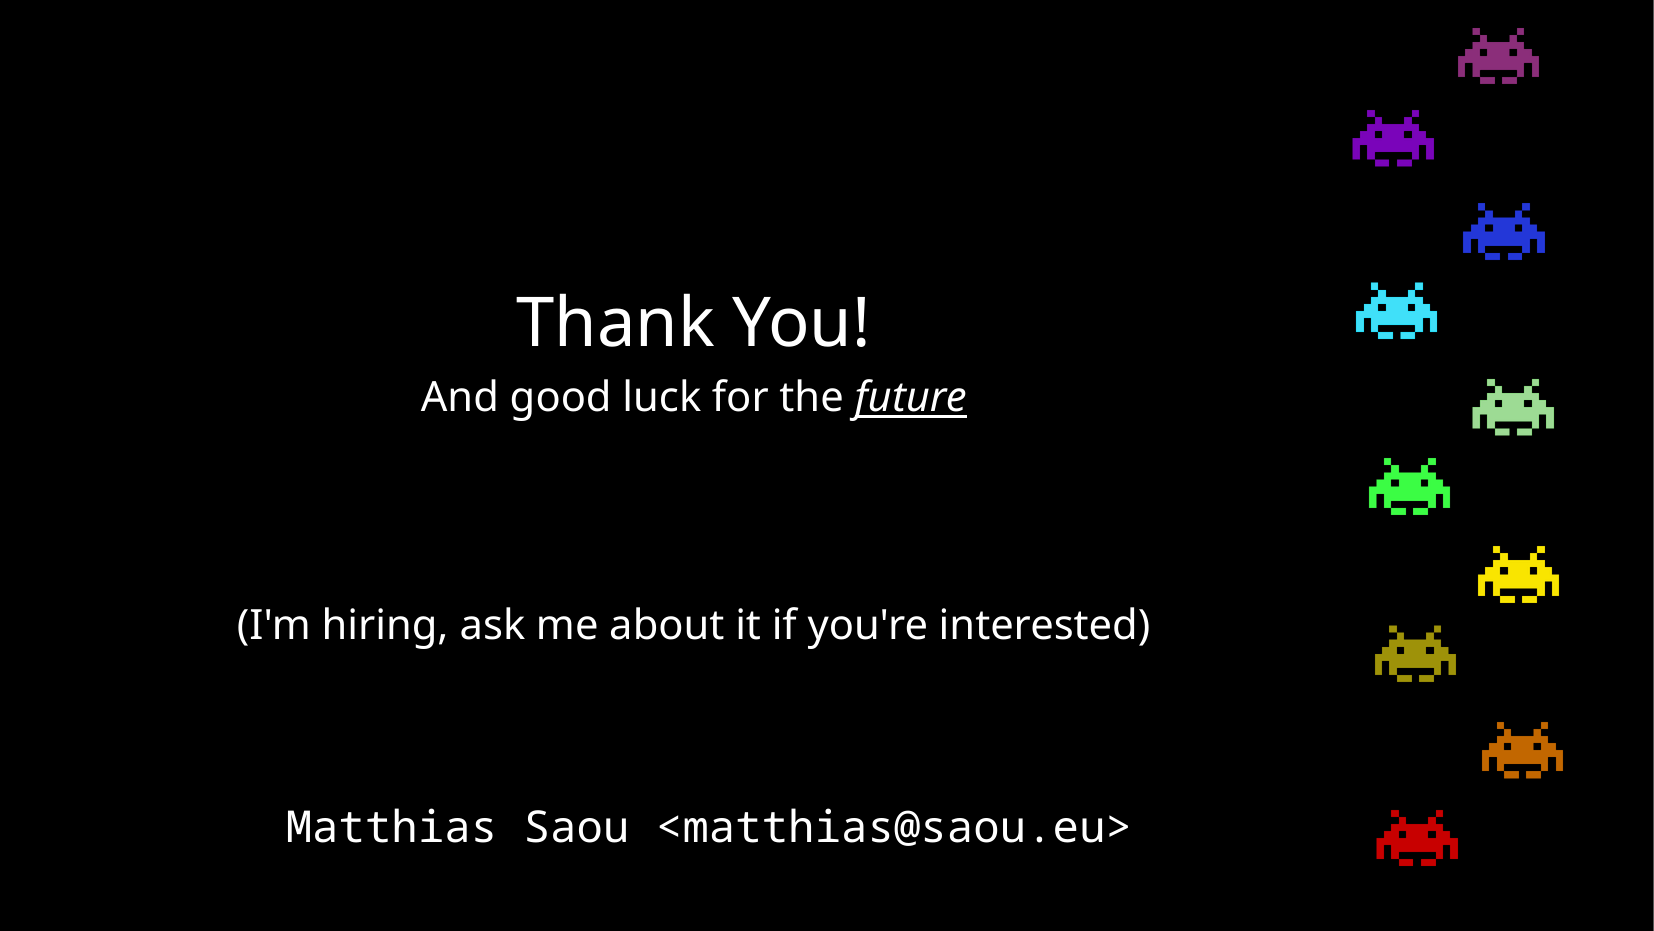

# Thank You! And good luck for the future (I'm hiring, ask me about it if you're interested)
Matthias Saou <matthias@saou.eu>